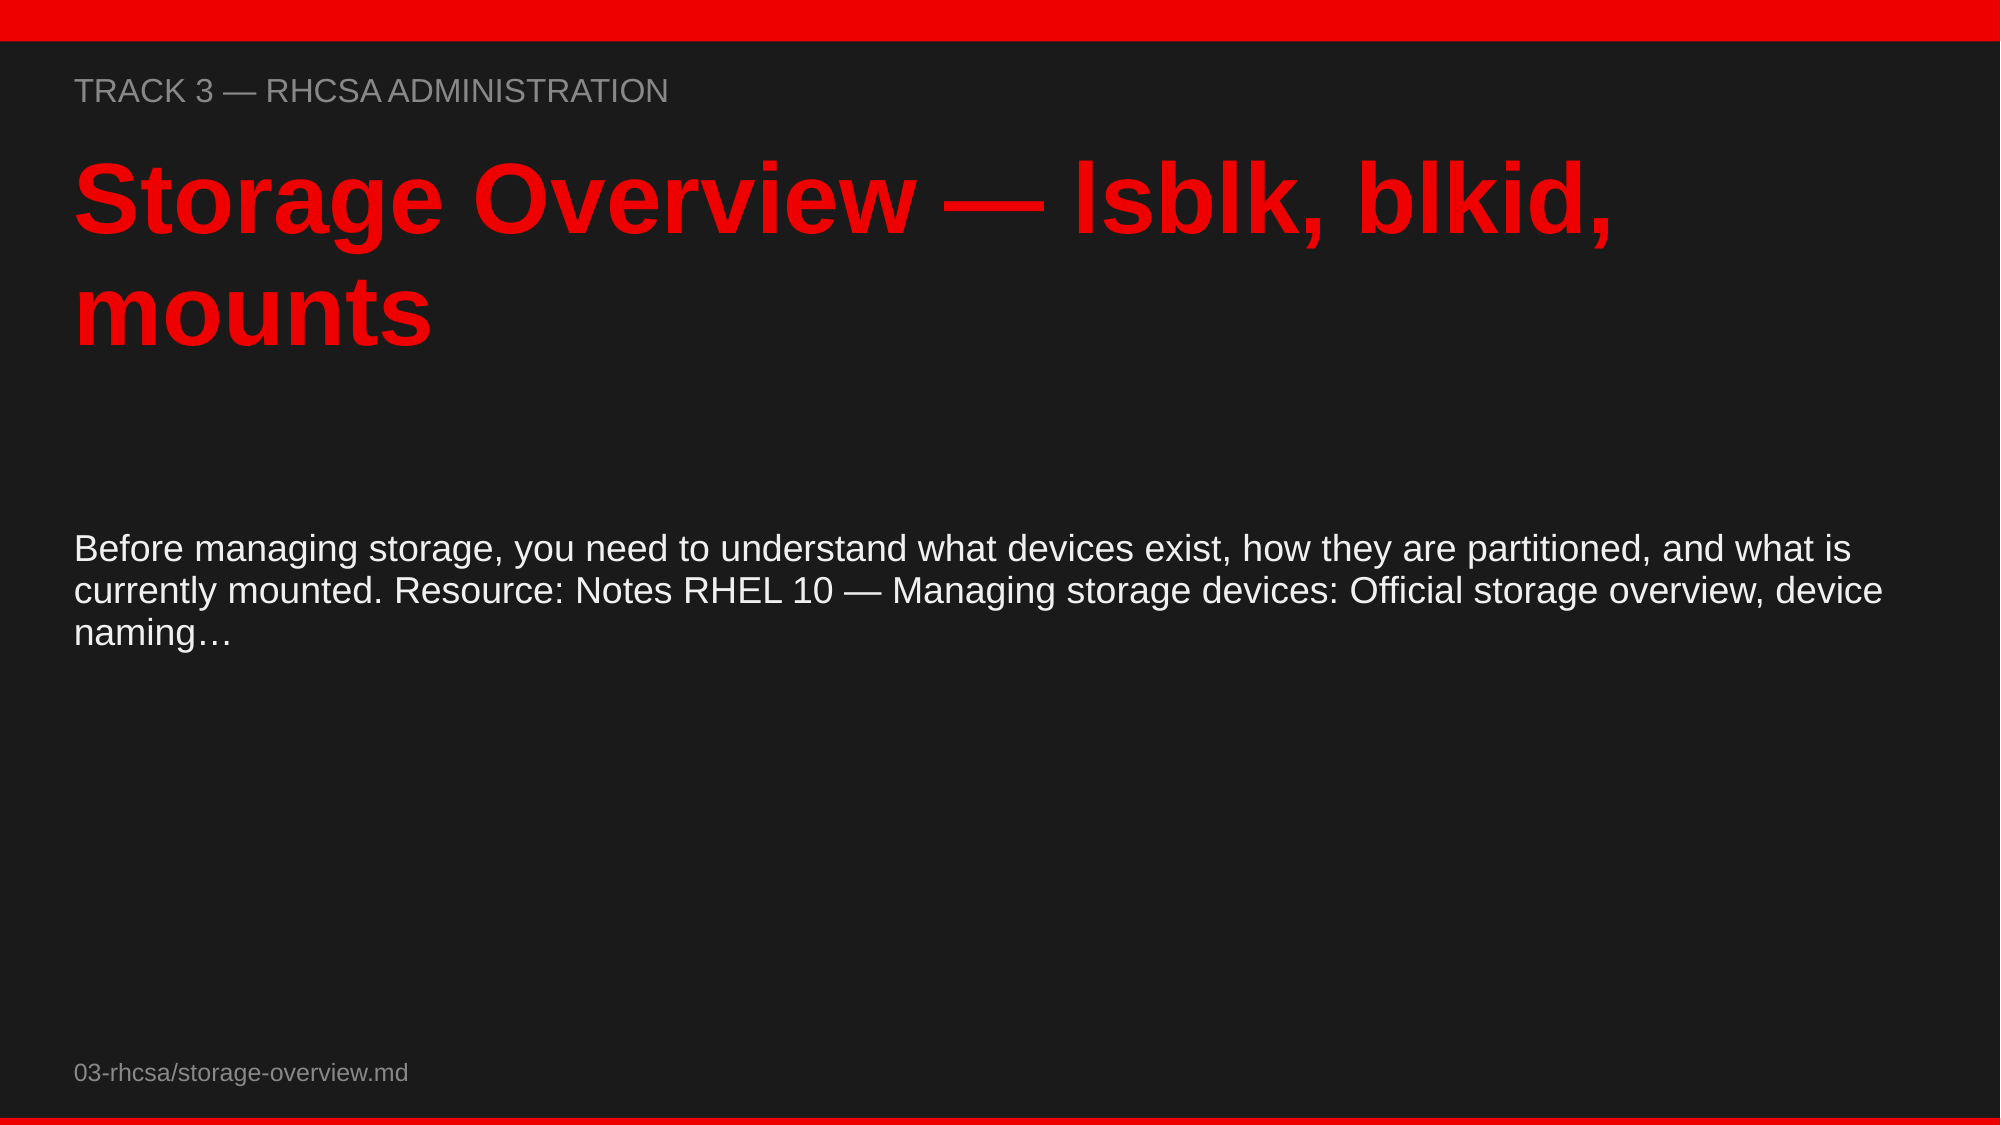

TRACK 3 — RHCSA ADMINISTRATION
Storage Overview — lsblk, blkid, mounts
Before managing storage, you need to understand what devices exist, how they are partitioned, and what is currently mounted. Resource: Notes RHEL 10 — Managing storage devices: Official storage overview, device naming…
03-rhcsa/storage-overview.md